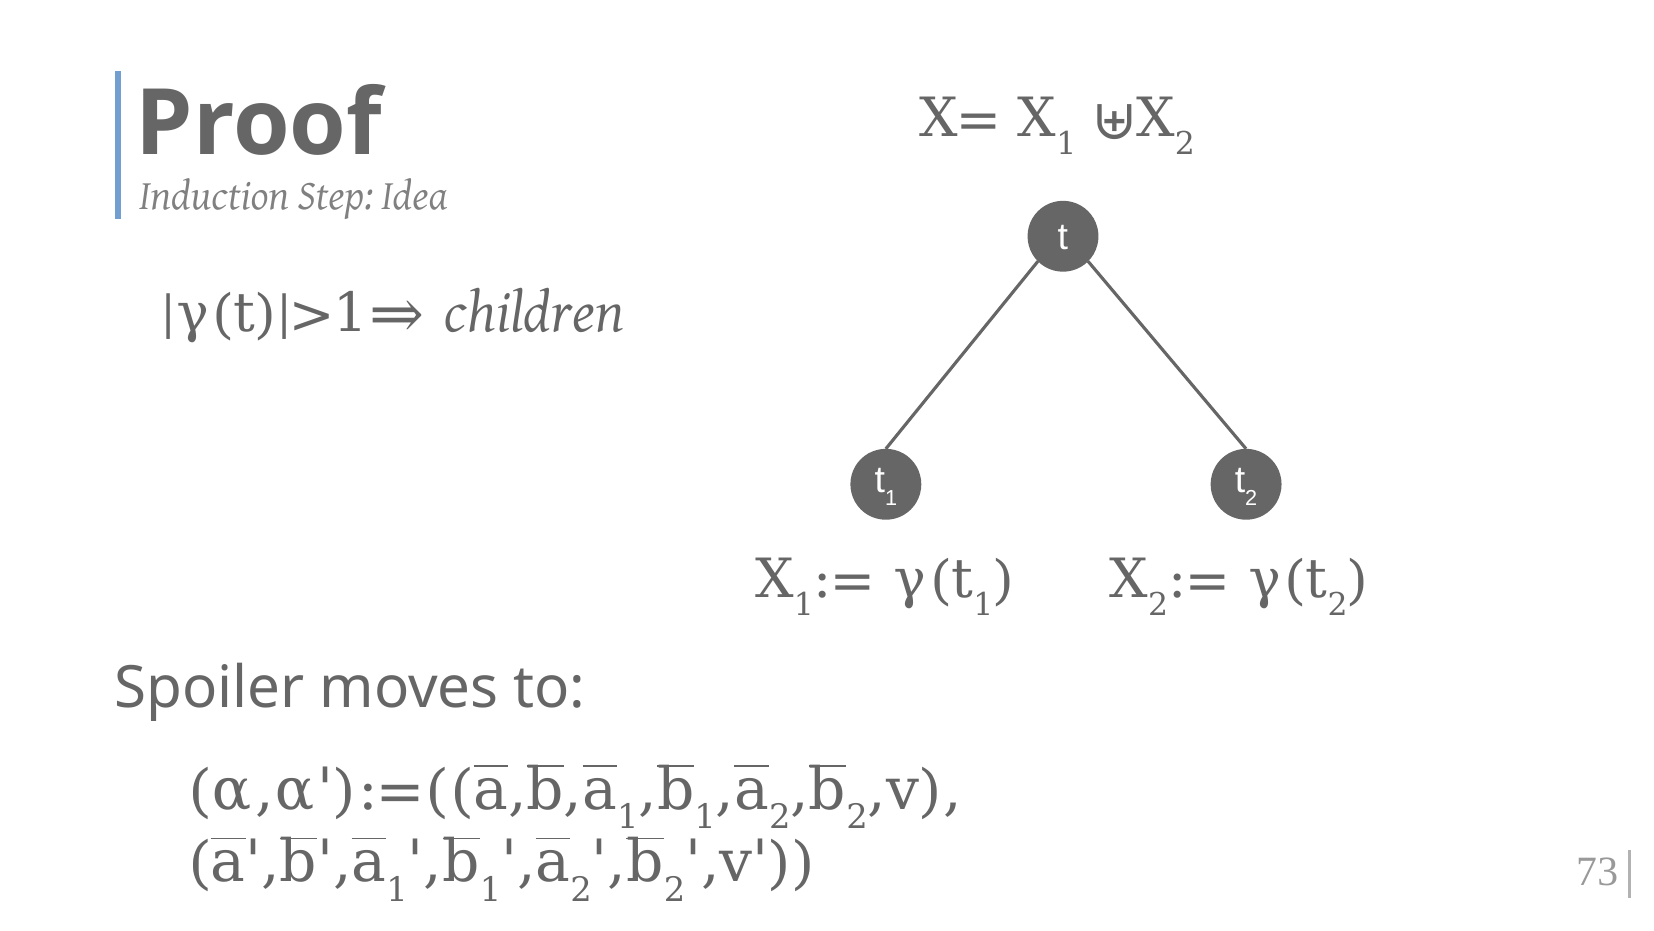

# Proof
X= X1 ⊎X2
Induction Step: Idea
t
|γ(t)|>1⇒ children
t1
t2
X1:= γ(t1)
X2:= γ(t2)
Spoiler moves to:
(α,α'):=((a,b,a1,b1,a2,b2,v),(a',b',a1',b1',a2',b2',v'))
73